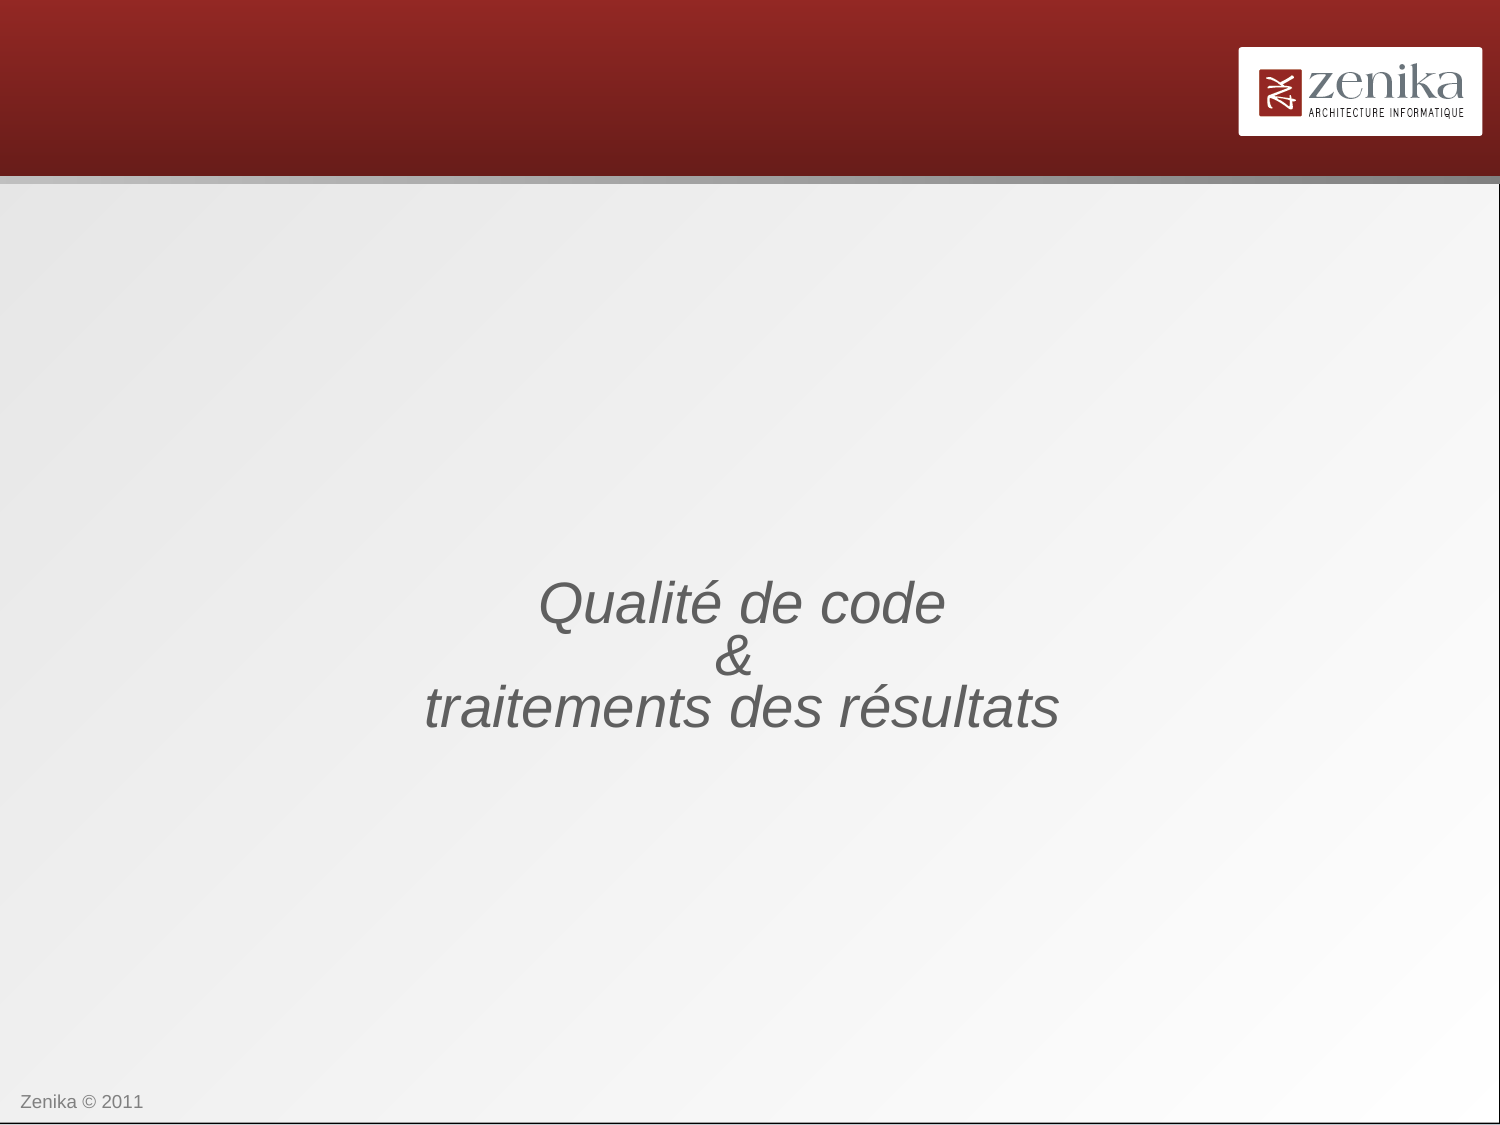

#
Qualité de code
&
traitements des résultats